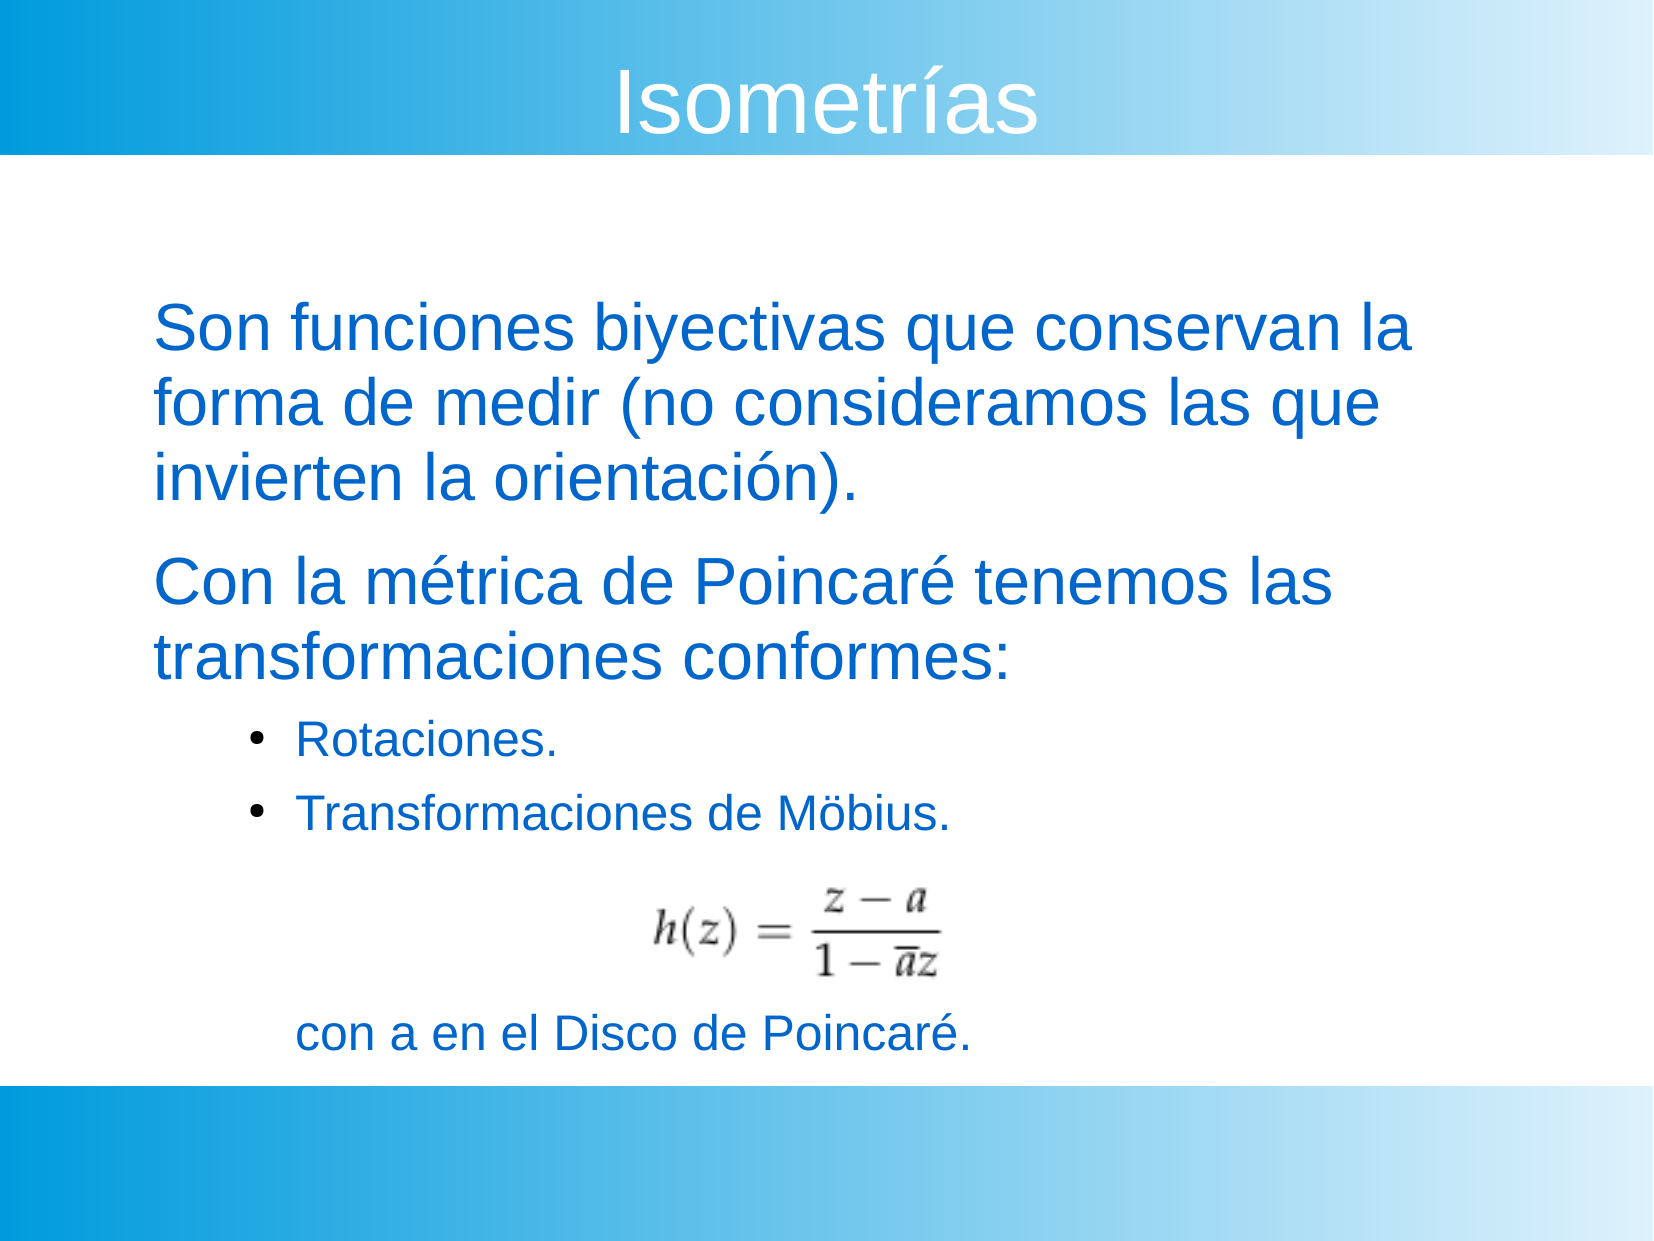

# Isometrías
Son funciones biyectivas que conservan la forma de medir (no consideramos las que invierten la orientación).
Con la métrica de Poincaré tenemos las transformaciones conformes:
Rotaciones.
Transformaciones de Möbius.
con a en el Disco de Poincaré.